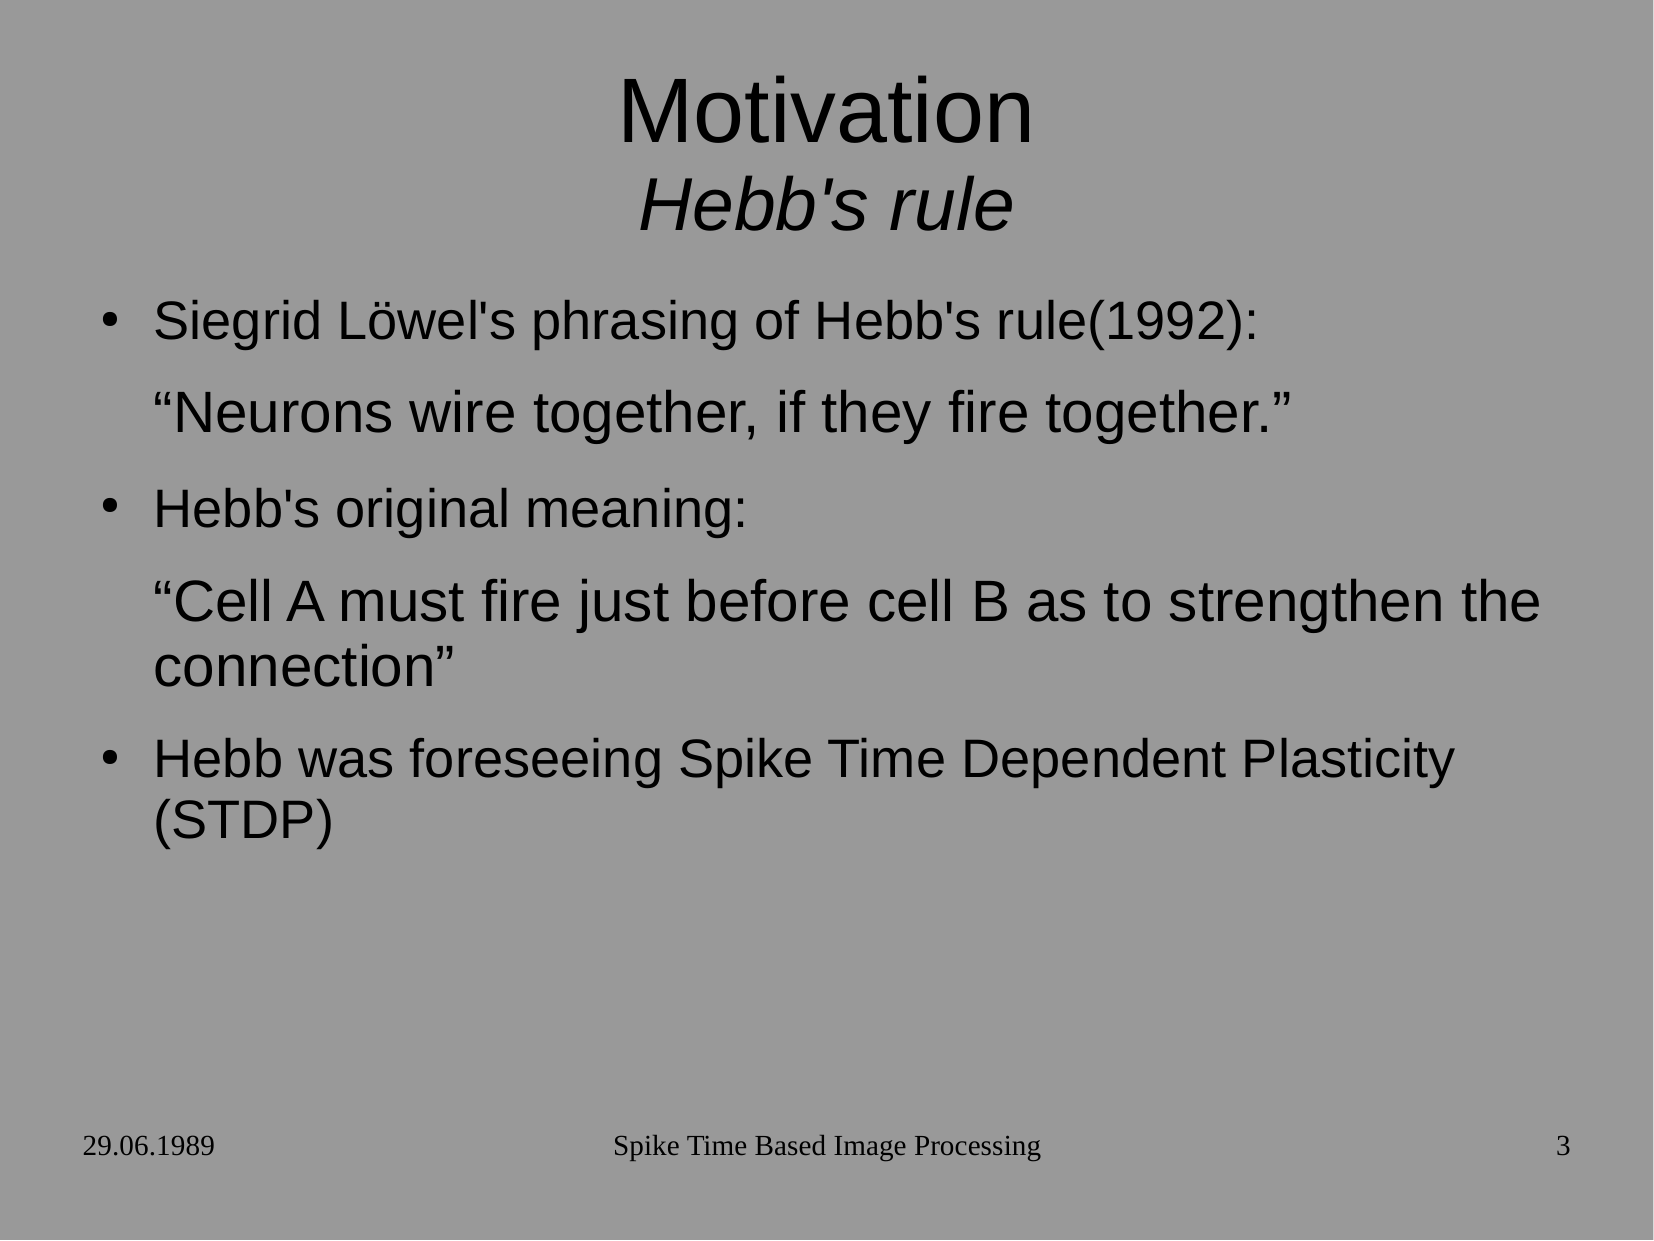

# Motivation Hebb's rule
Siegrid Löwel's phrasing of Hebb's rule(1992):
“Neurons wire together, if they fire together.”
Hebb's original meaning:
“Cell A must fire just before cell B as to strengthen the connection”
Hebb was foreseeing Spike Time Dependent Plasticity (STDP)
29.06.1989
Spike Time Based Image Processing
3